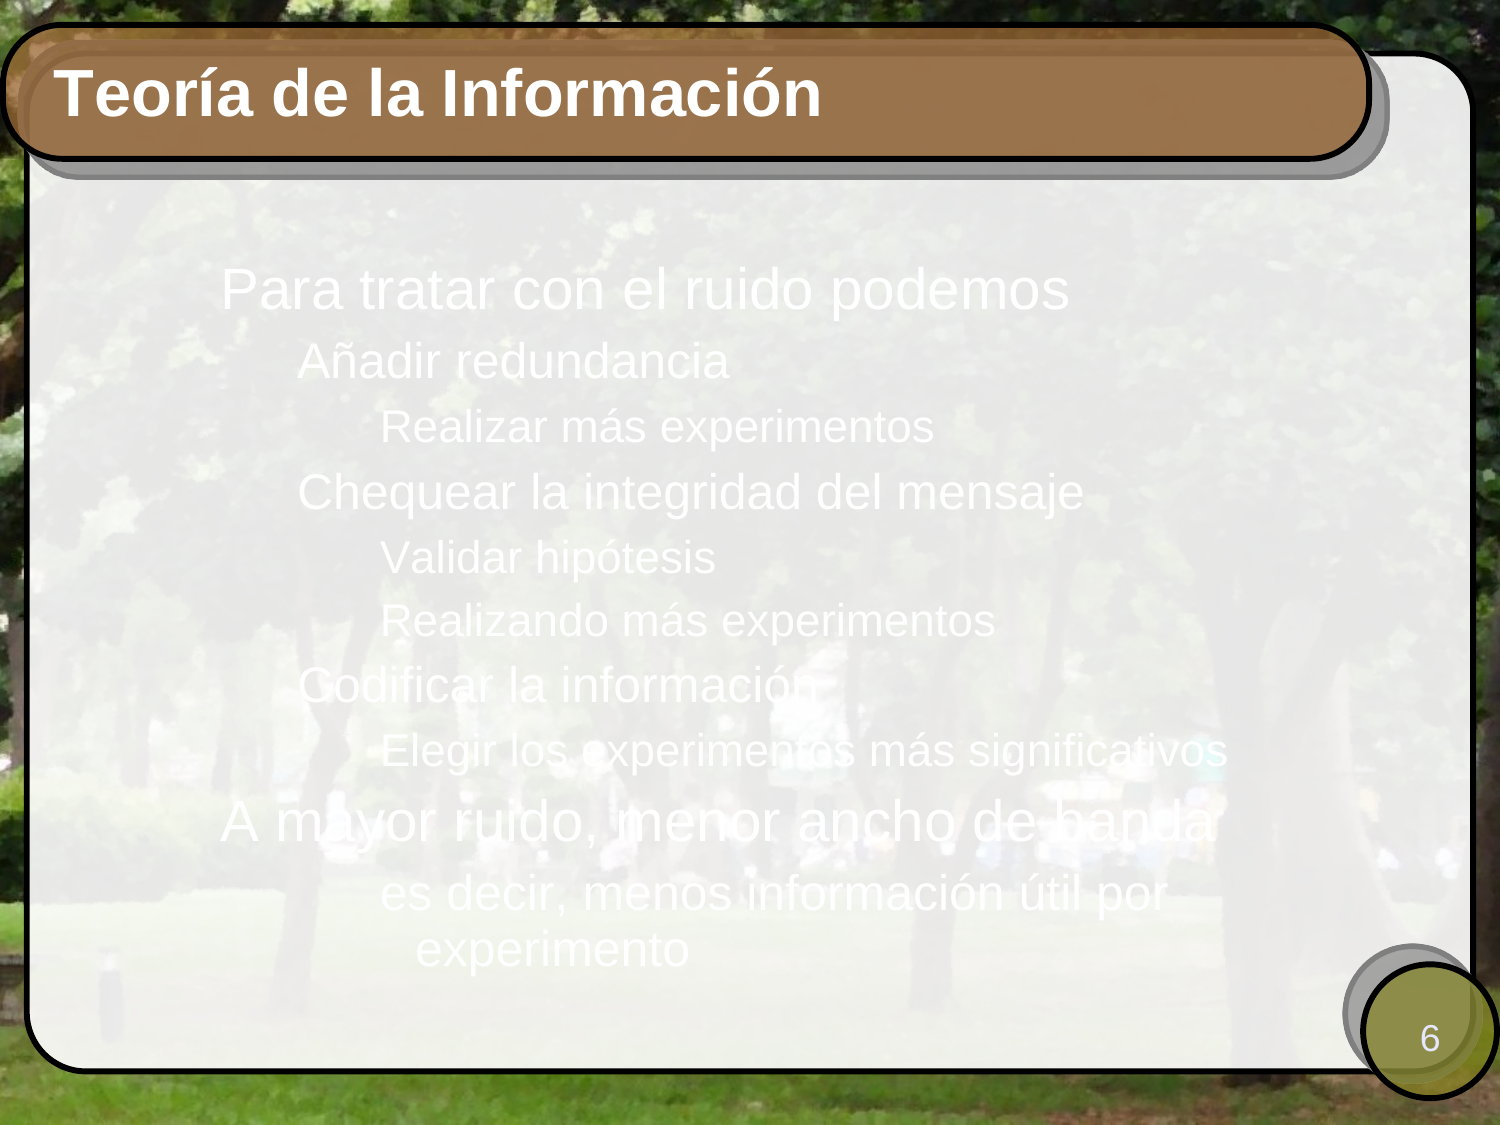

# Teoría de la Información
Para tratar con el ruido podemos
Añadir redundancia
Realizar más experimentos
Chequear la integridad del mensaje
Validar hipótesis
Realizando más experimentos
Codificar la información
Elegir los experimentos más significativos
A mayor ruido, menor ancho de banda
es decir, menos información útil por experimento
6